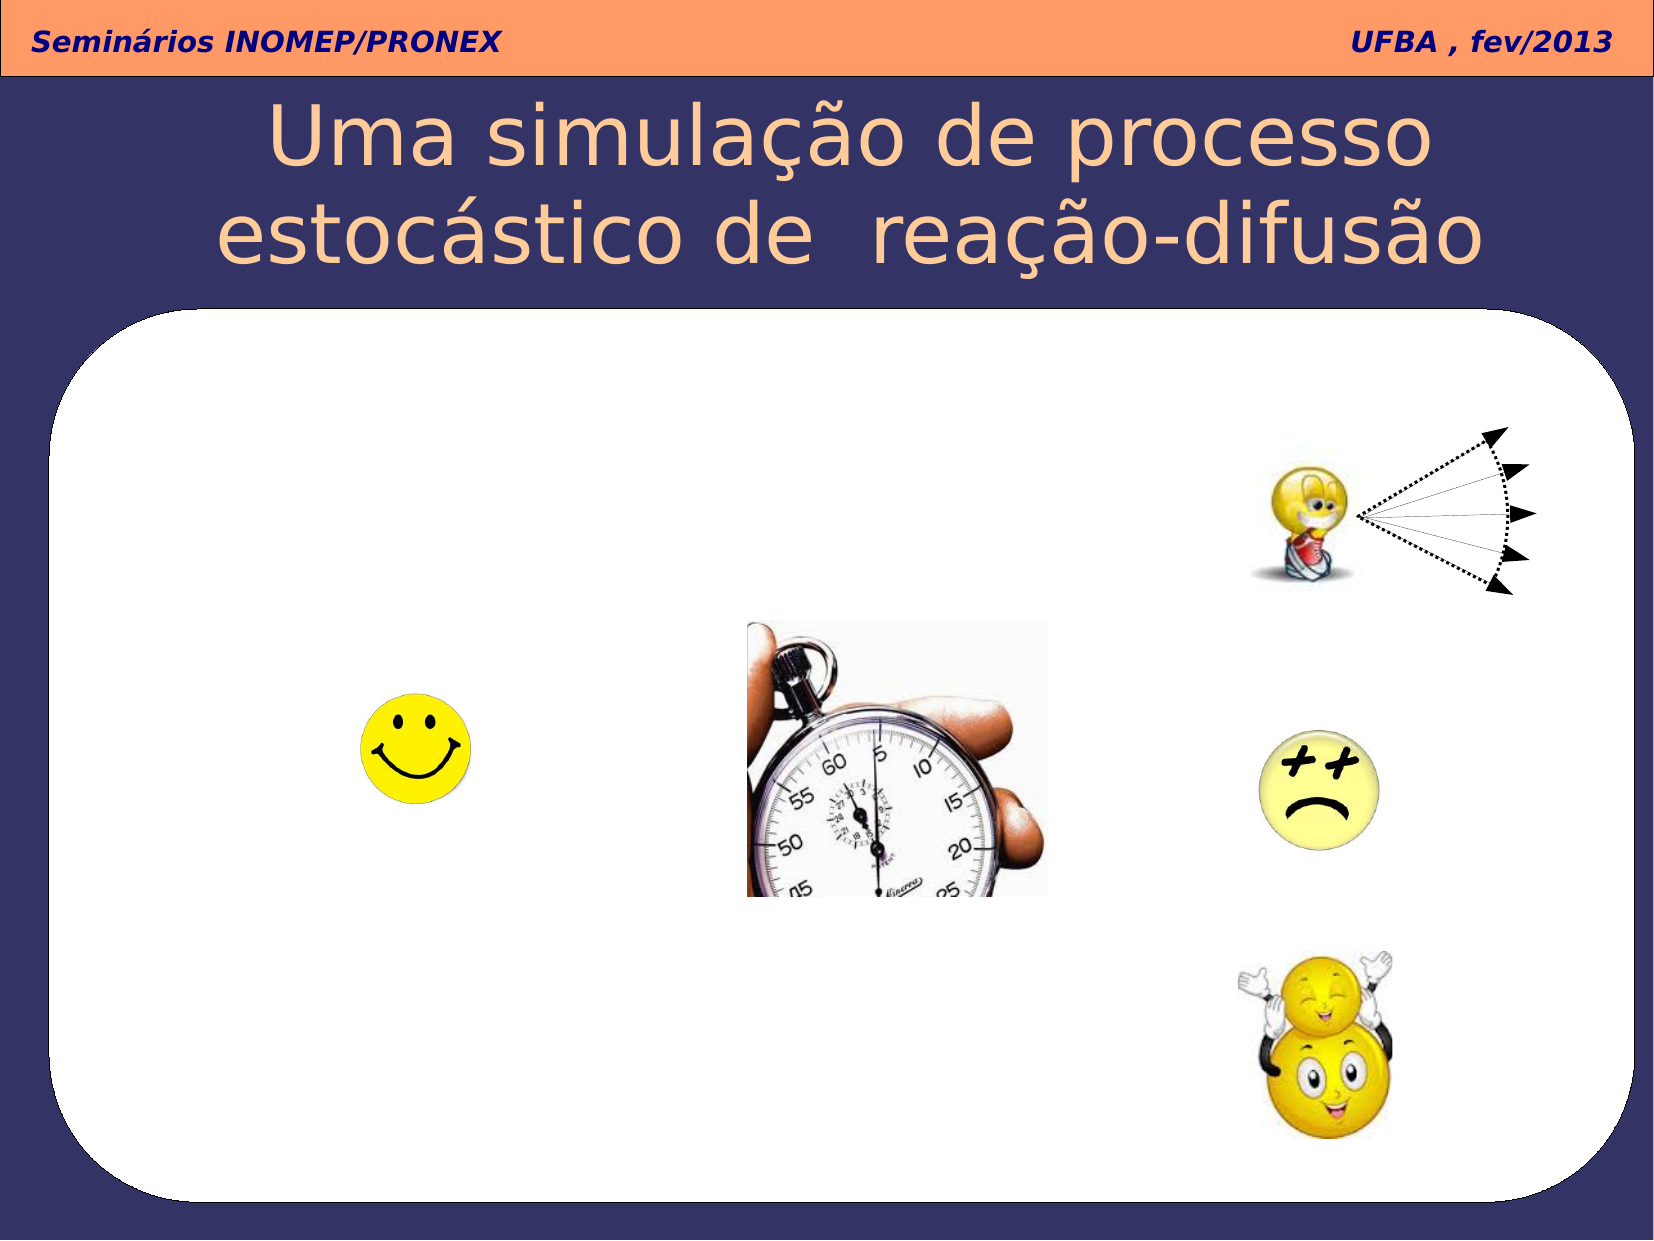

# Uma simulação de processo estocástico de reação-difusão